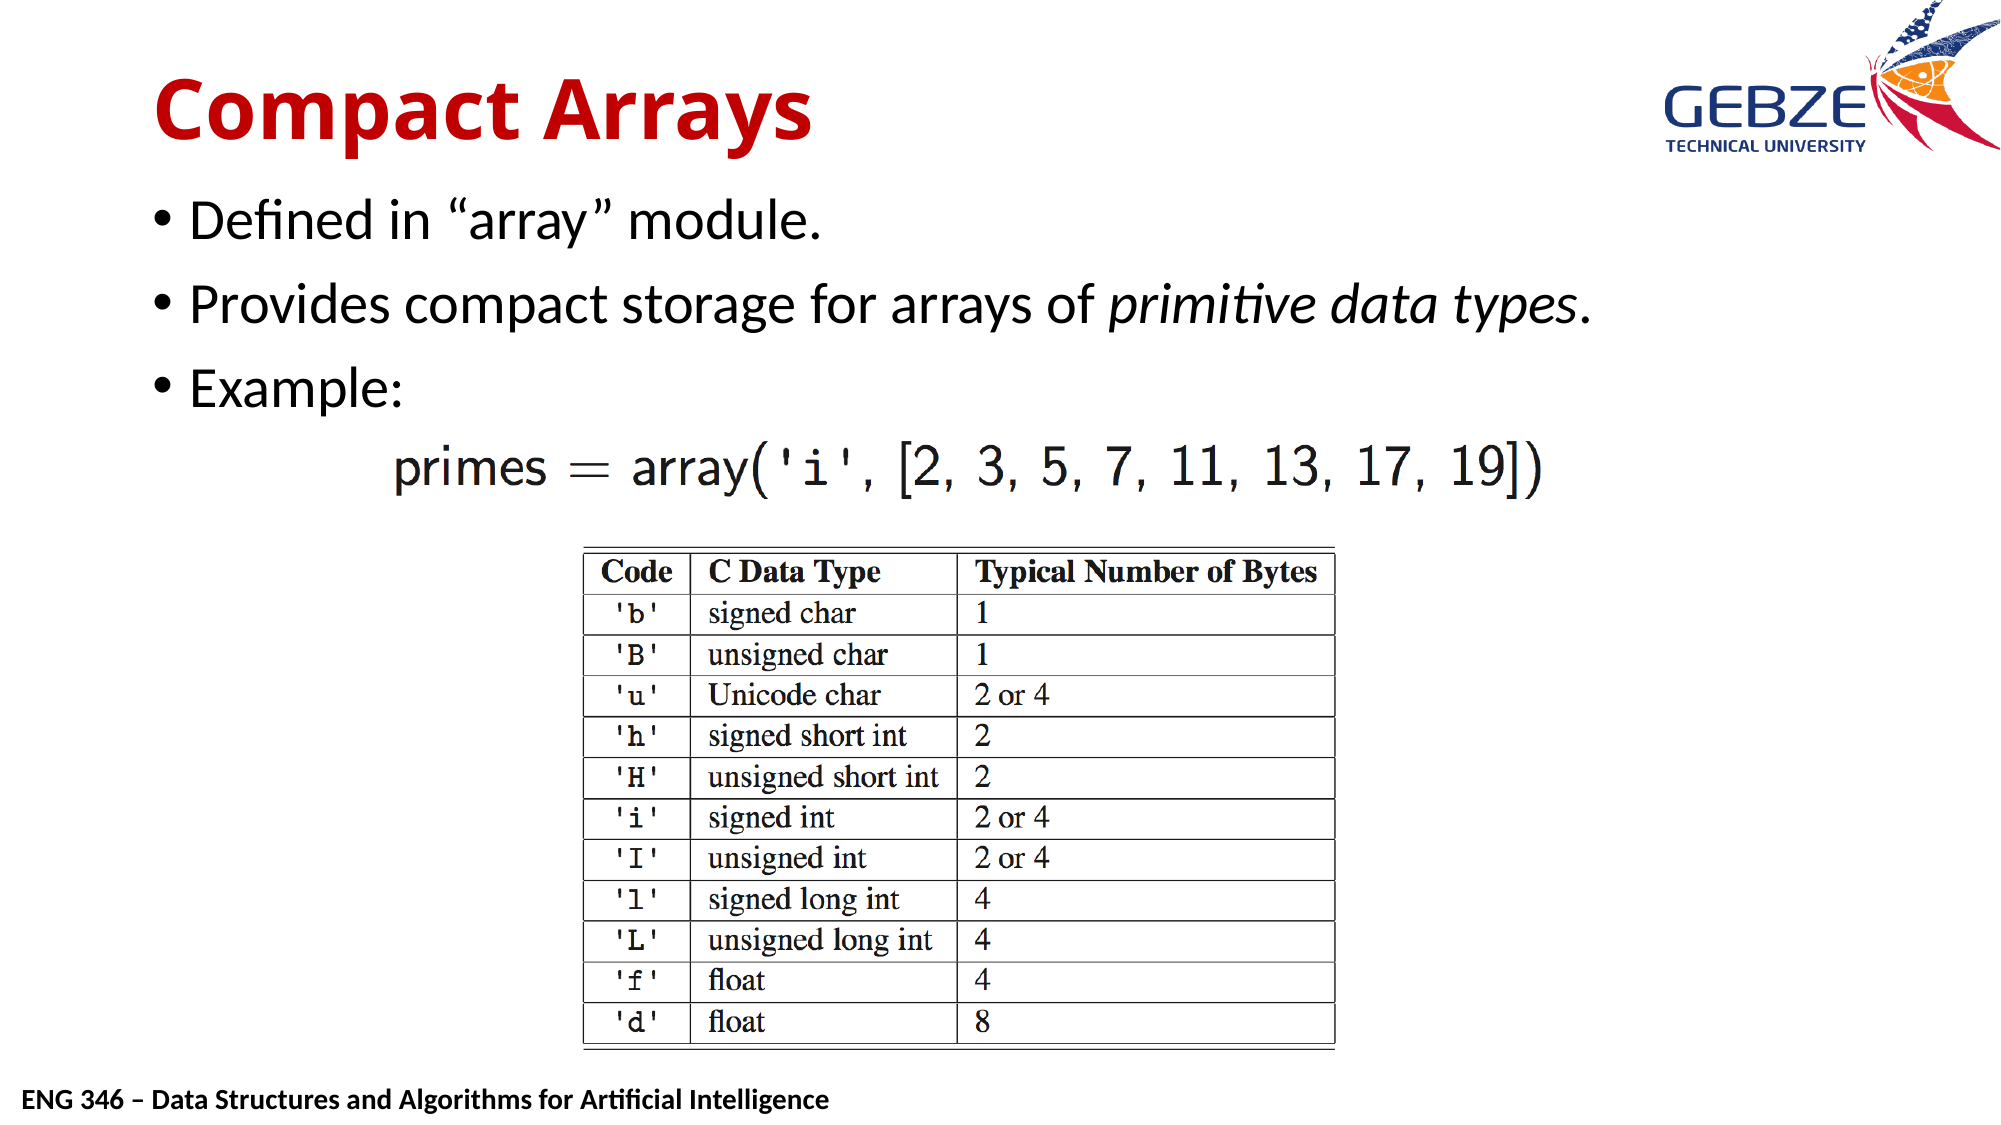

# Compact Arrays
Defined in “array” module.
Provides compact storage for arrays of primitive data types.
Example: